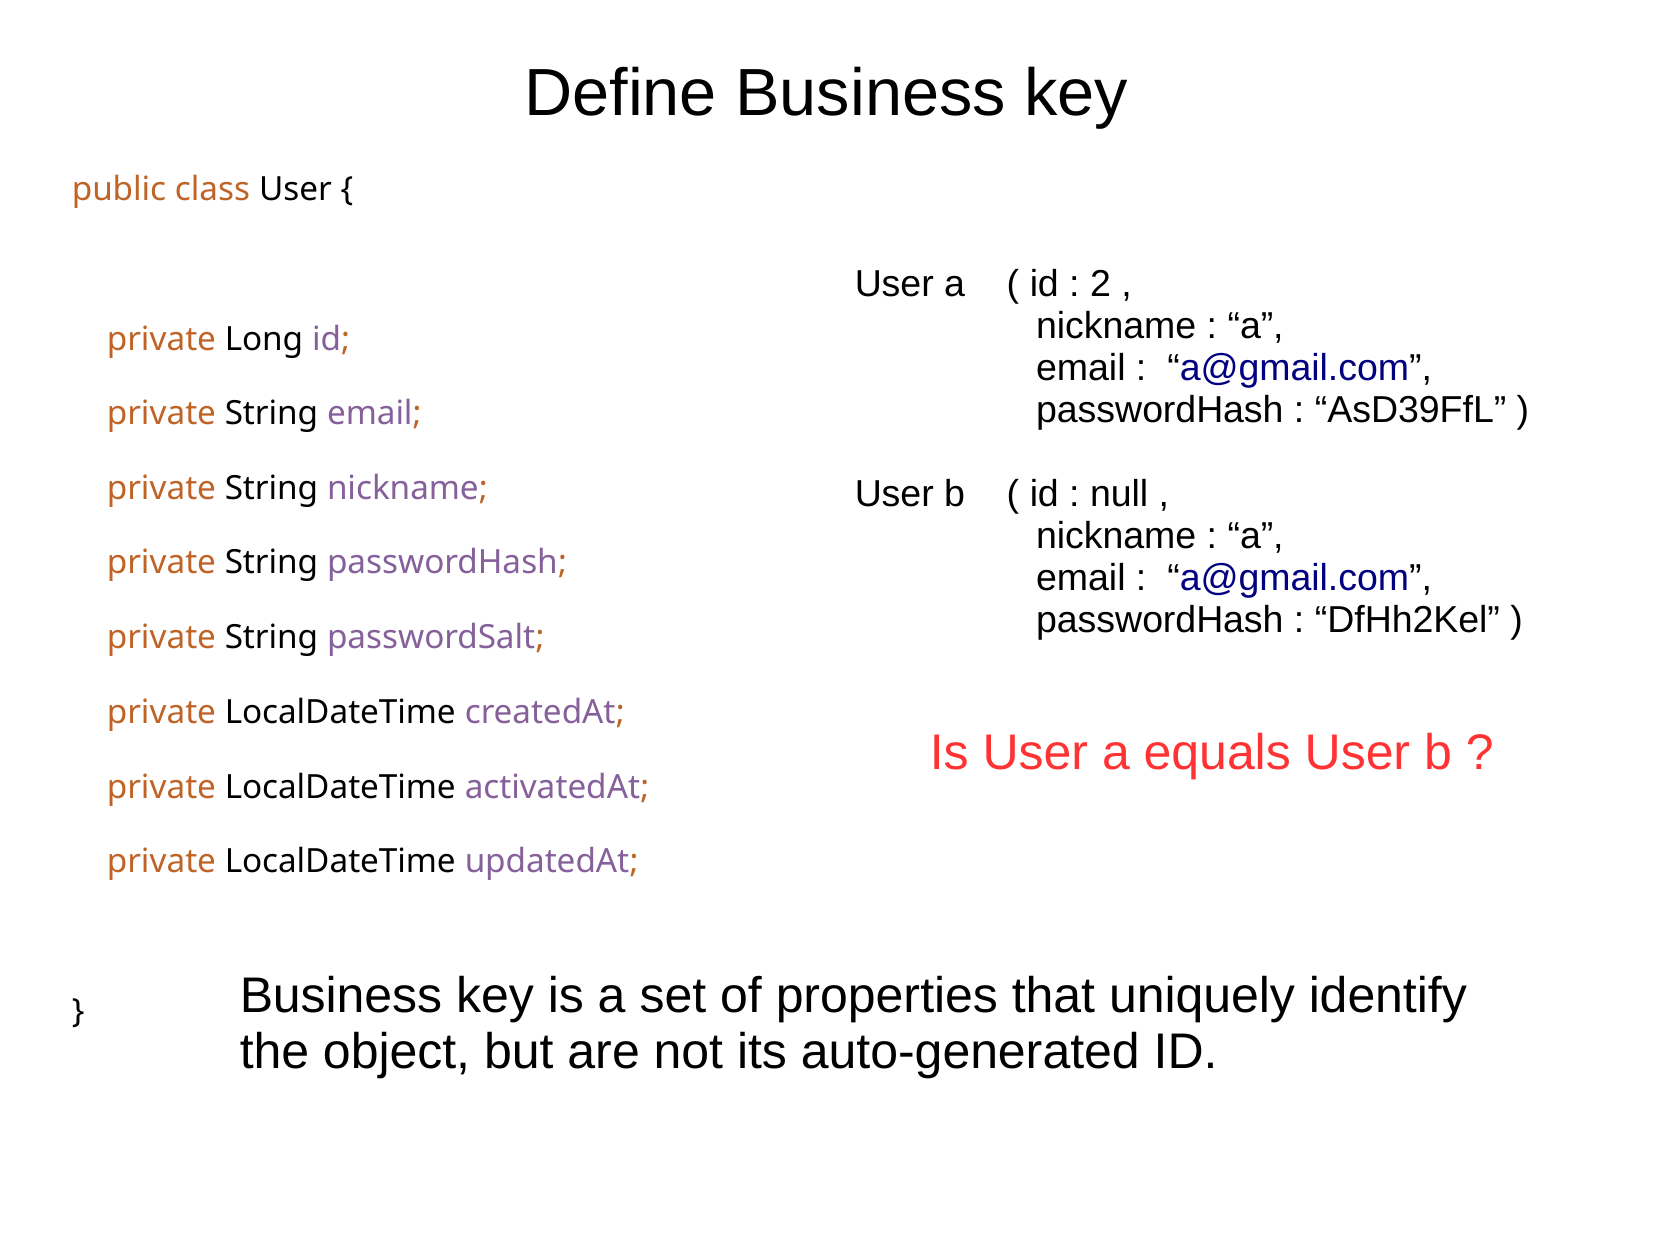

# Define Business key
public class User {
 private Long id;
 private String email;
 private String nickname;
 private String passwordHash;
 private String passwordSalt;
 private LocalDateTime createdAt;
 private LocalDateTime activatedAt;
 private LocalDateTime updatedAt;
}
User a ( id : 2 ,
	 	 nickname : “a”,
		 email : “a@gmail.com”,
		 passwordHash : “AsD39FfL” )
User b ( id : null ,
	 	 nickname : “a”,
		 email : “a@gmail.com”,
		 passwordHash : “DfHh2Kel” )
	Is User a equals User b ?
Business key is a set of properties that uniquely identify the object, but are not its auto-generated ID.